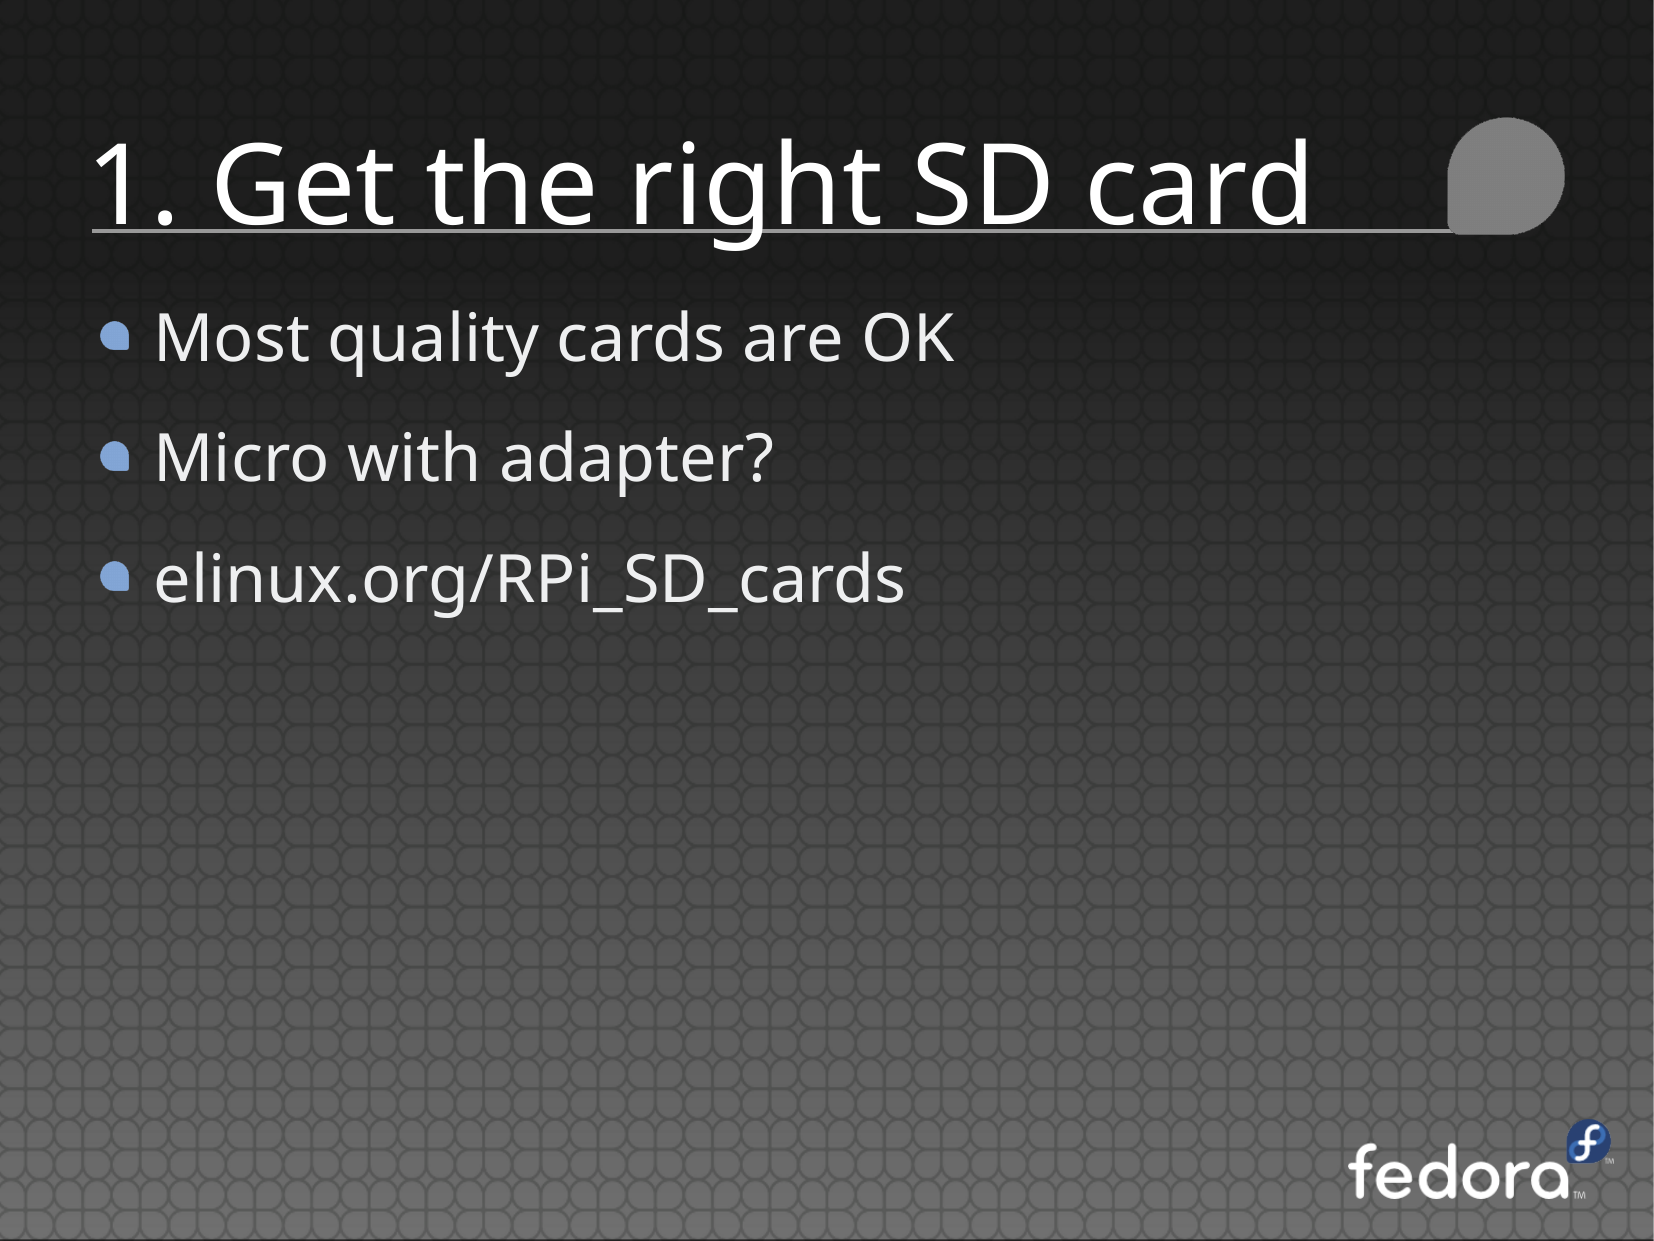

# 1. Get the right SD card
Most quality cards are OK
Micro with adapter?
elinux.org/RPi_SD_cards